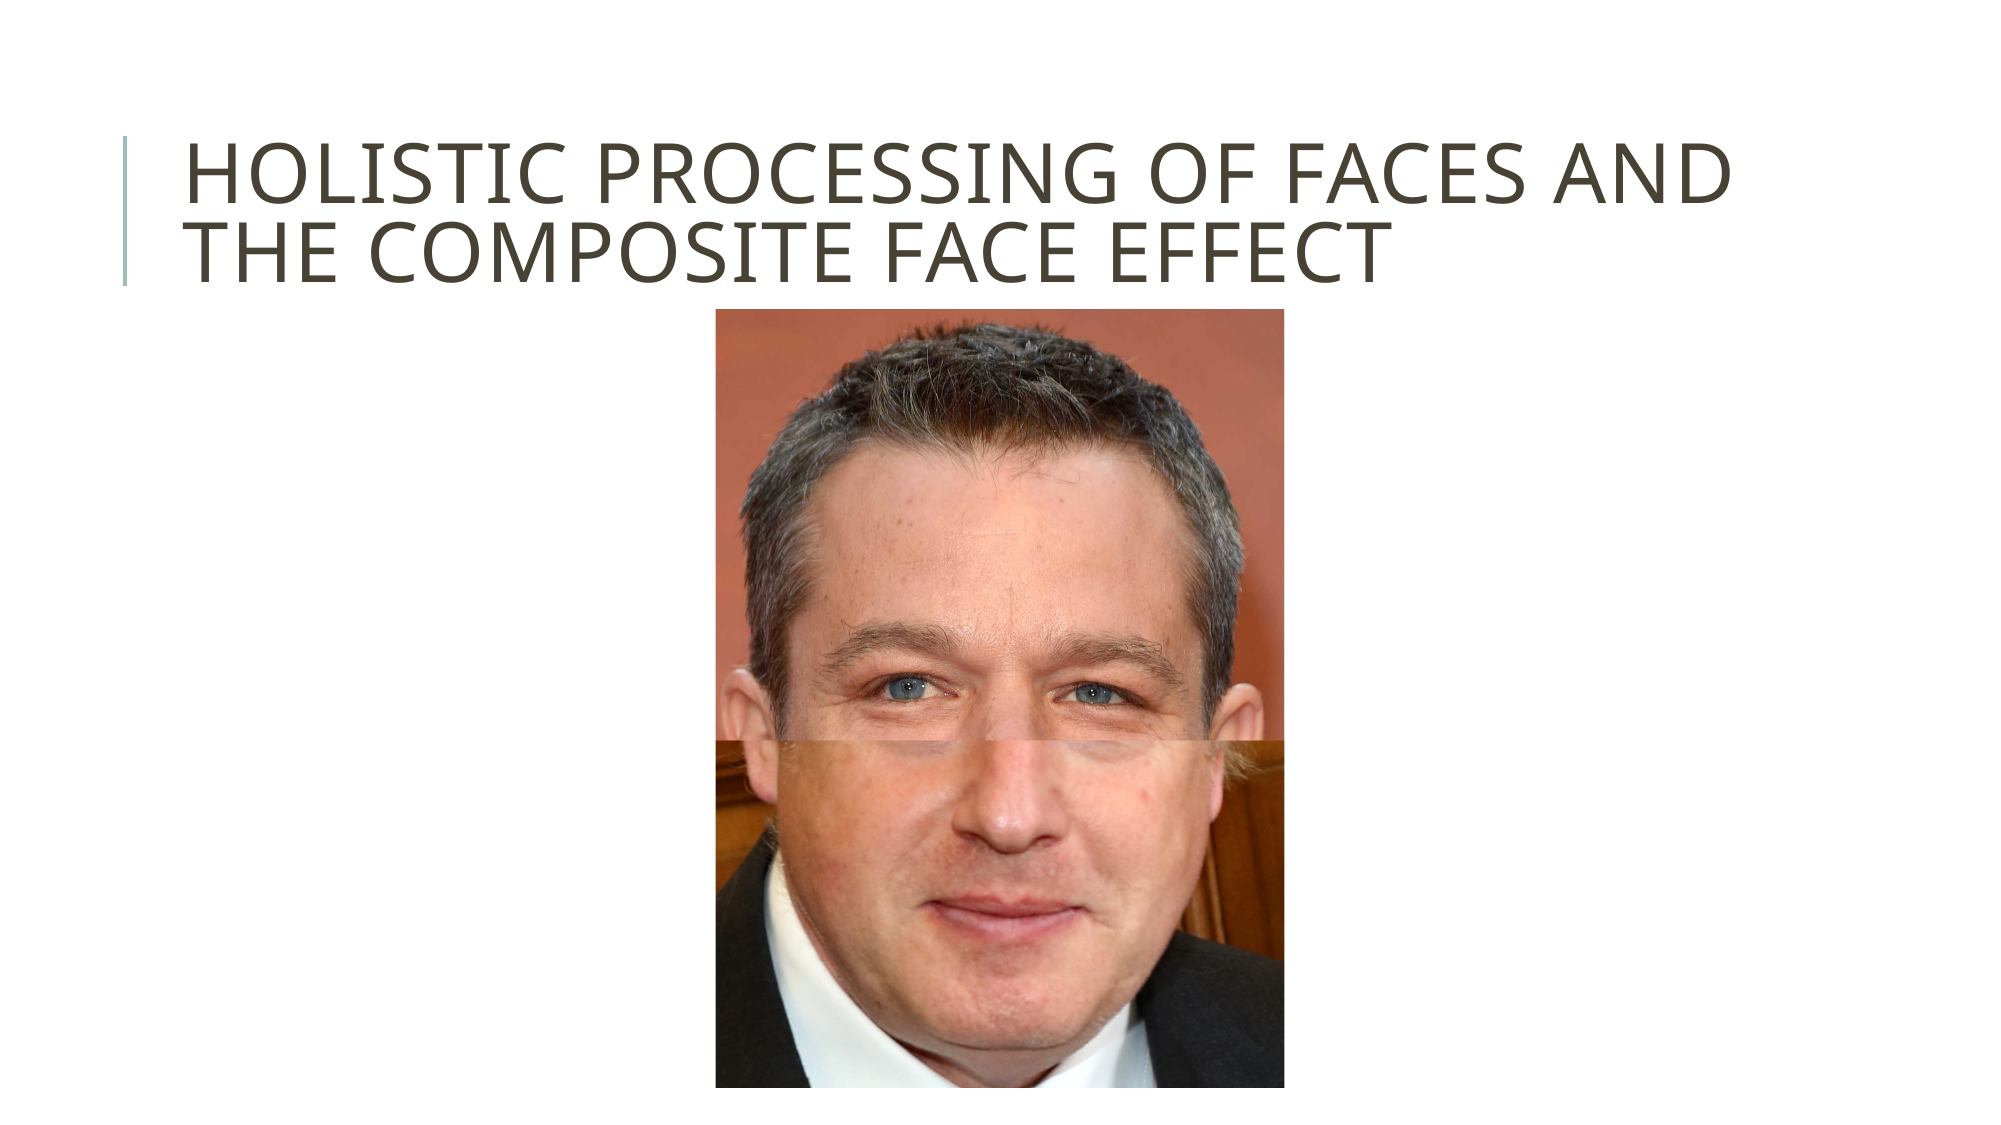

# Holistic processing of faces and the composite face effect